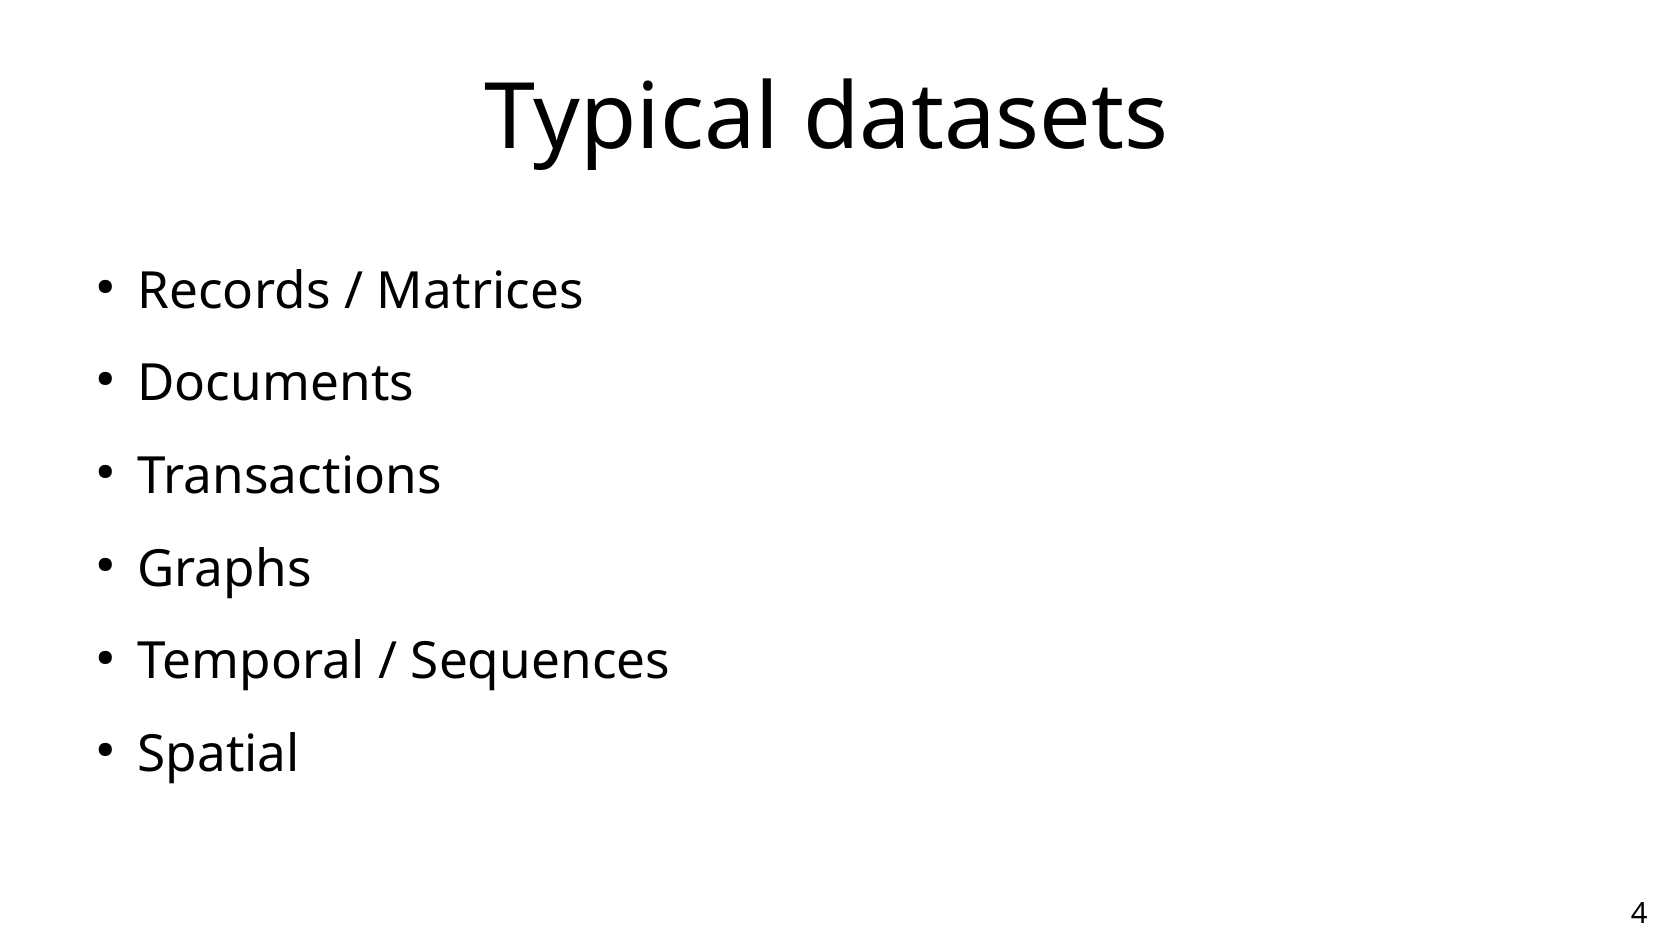

# Typical datasets
Records / Matrices
Documents
Transactions
Graphs
Temporal / Sequences
Spatial
4